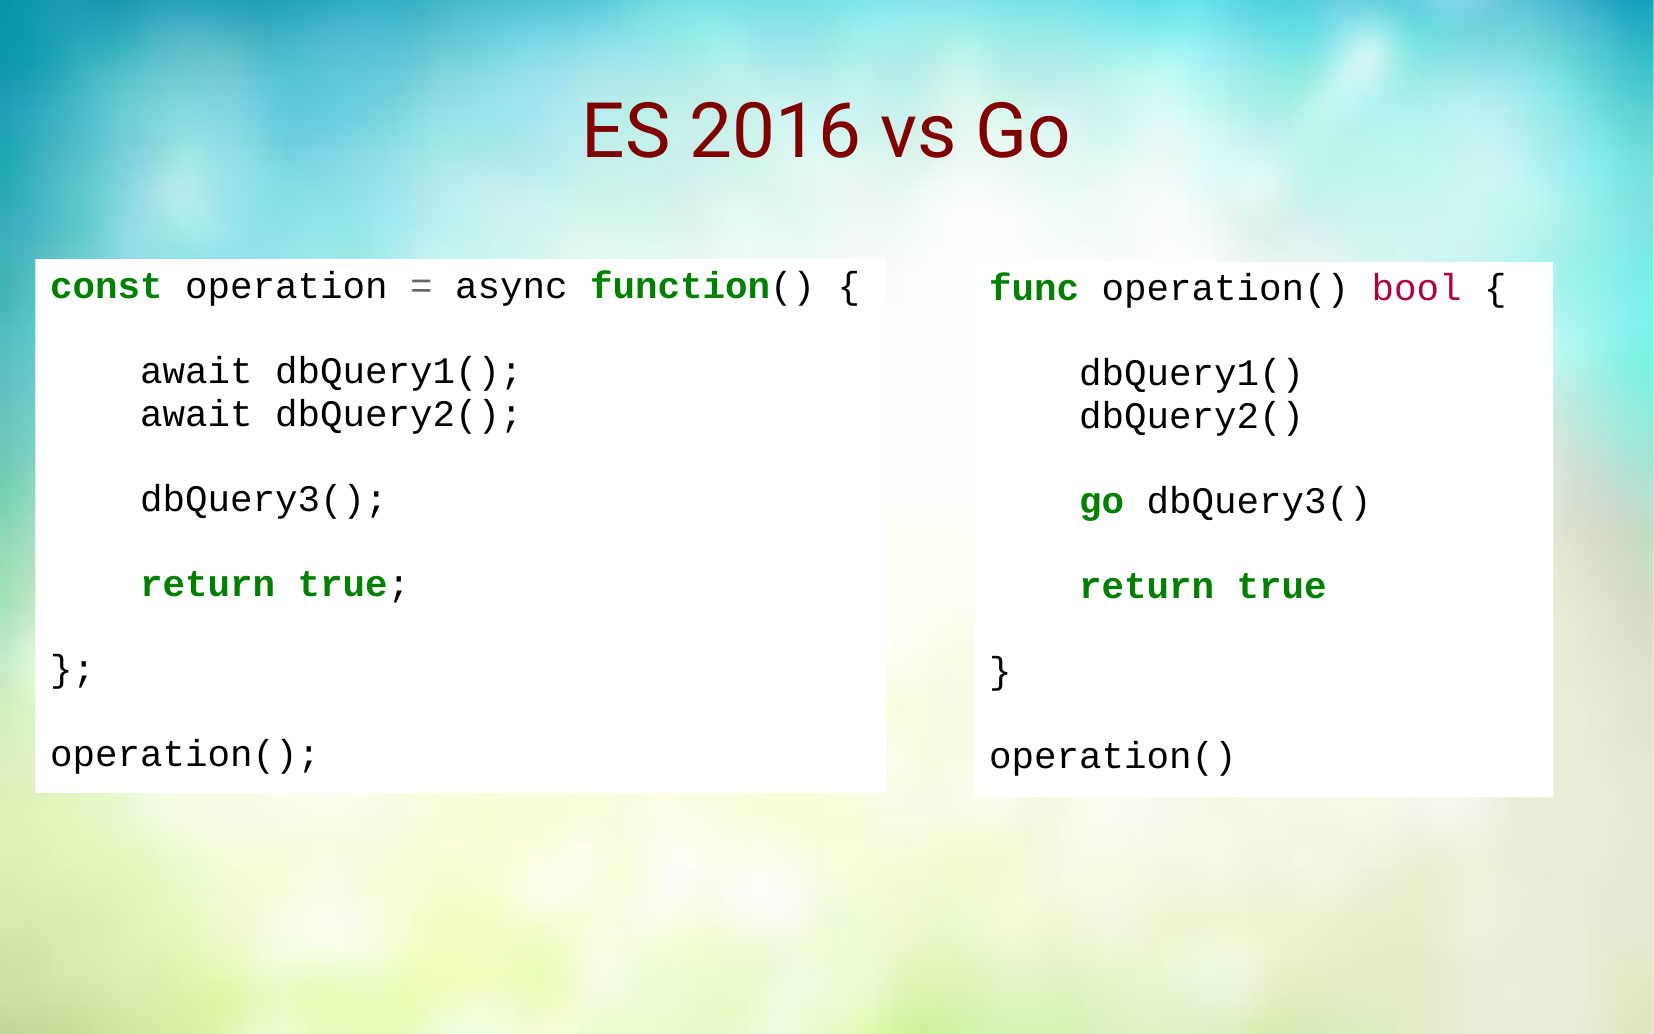

# ES 2016 vs Go
const operation = async function() {
 await dbQuery1();
 await dbQuery2();
 dbQuery3();
 return true;
};
operation();
func operation() bool {
 dbQuery1()
 dbQuery2()
 go dbQuery3()
 return true
}
operation()